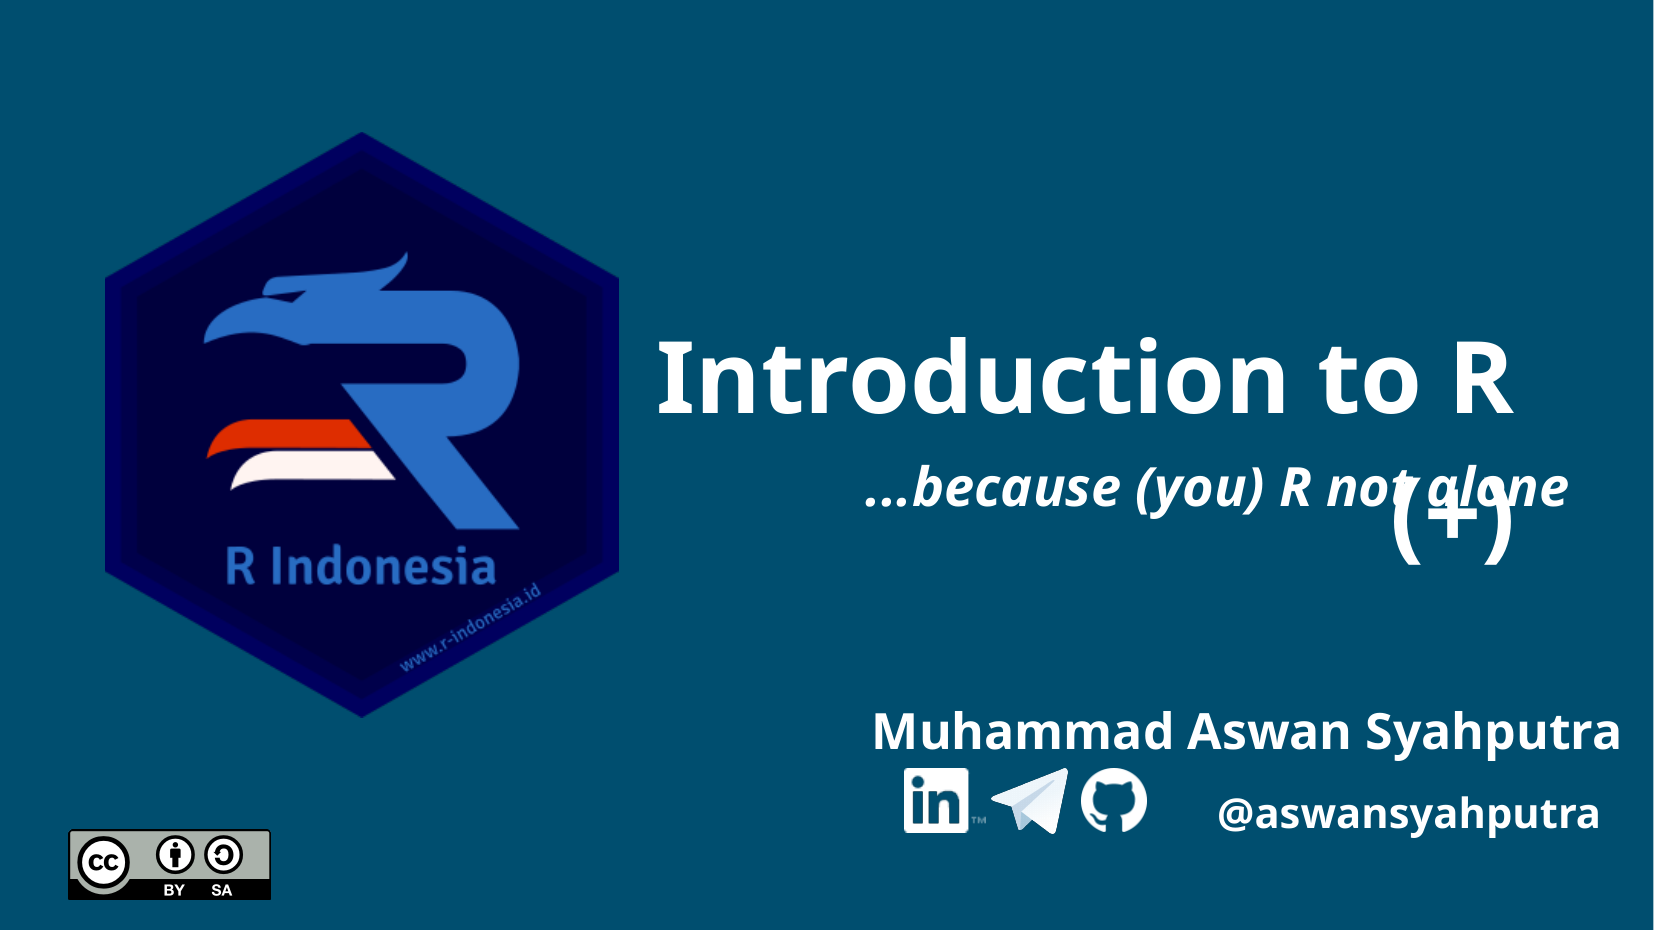

Introduction to R (+)
...because (you) R not alone
Muhammad Aswan Syahputra
@aswansyahputra